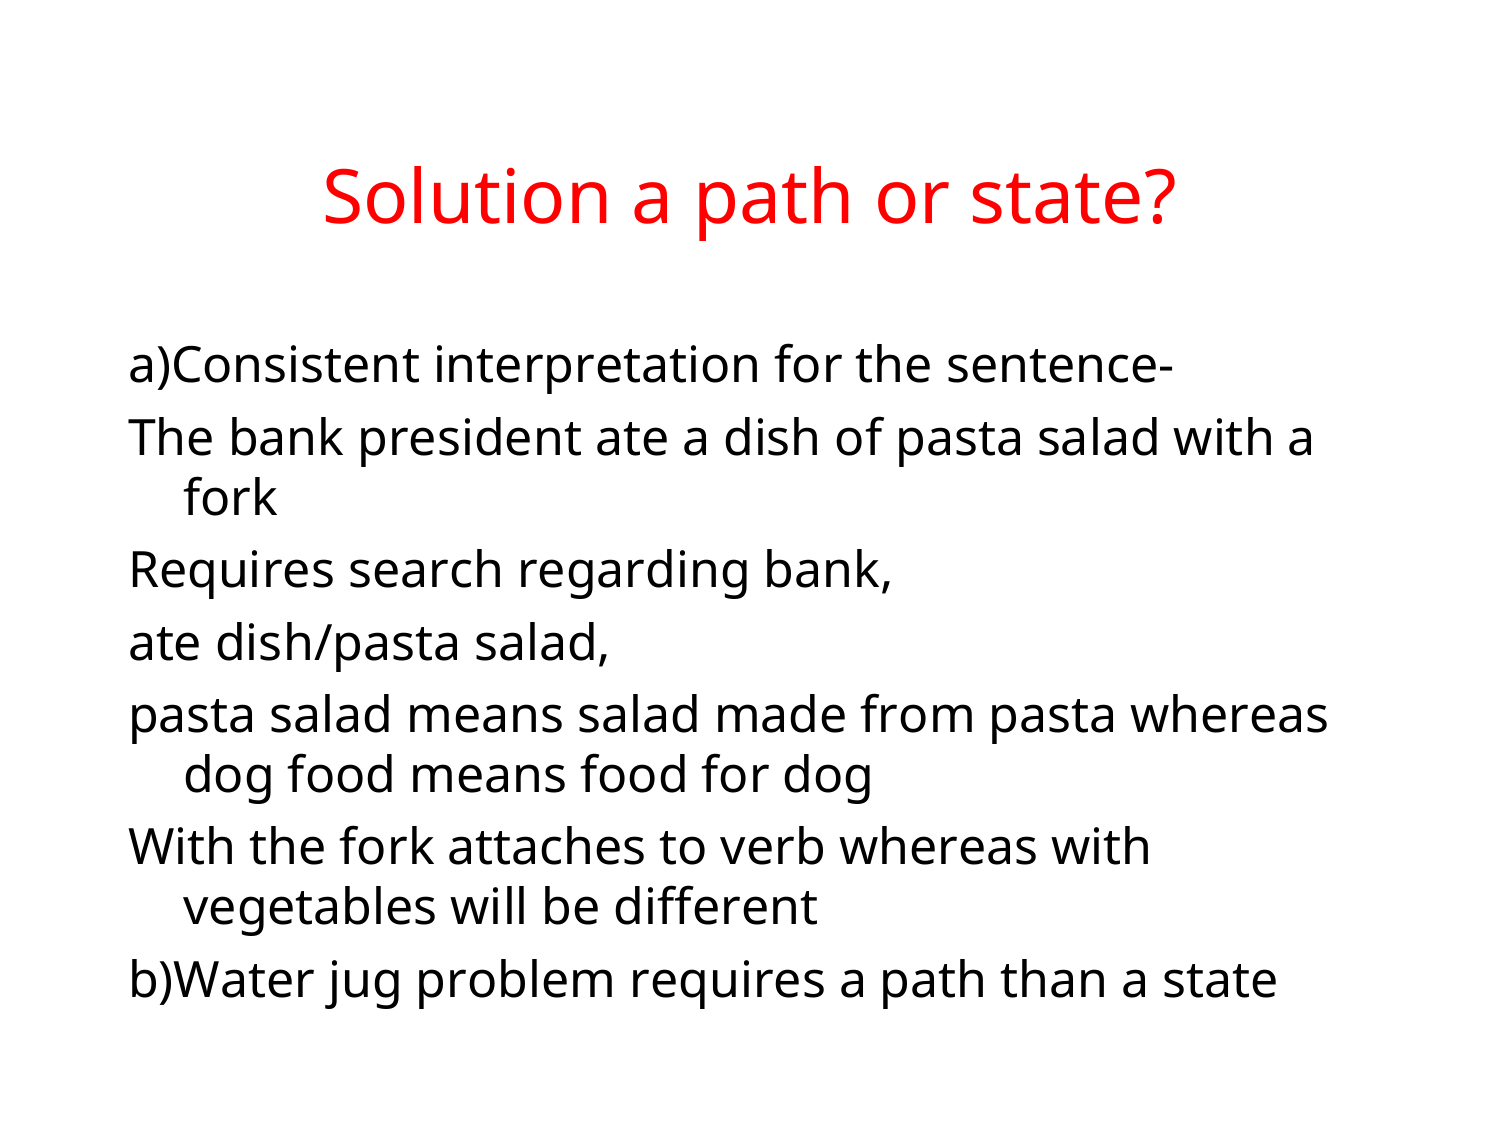

Solution a path or state?
a)Consistent interpretation for the sentence-
The bank president ate a dish of pasta salad with a fork
Requires search regarding bank,
ate dish/pasta salad,
pasta salad means salad made from pasta whereas dog food means food for dog
With the fork attaches to verb whereas with vegetables will be different
b)Water jug problem requires a path than a state